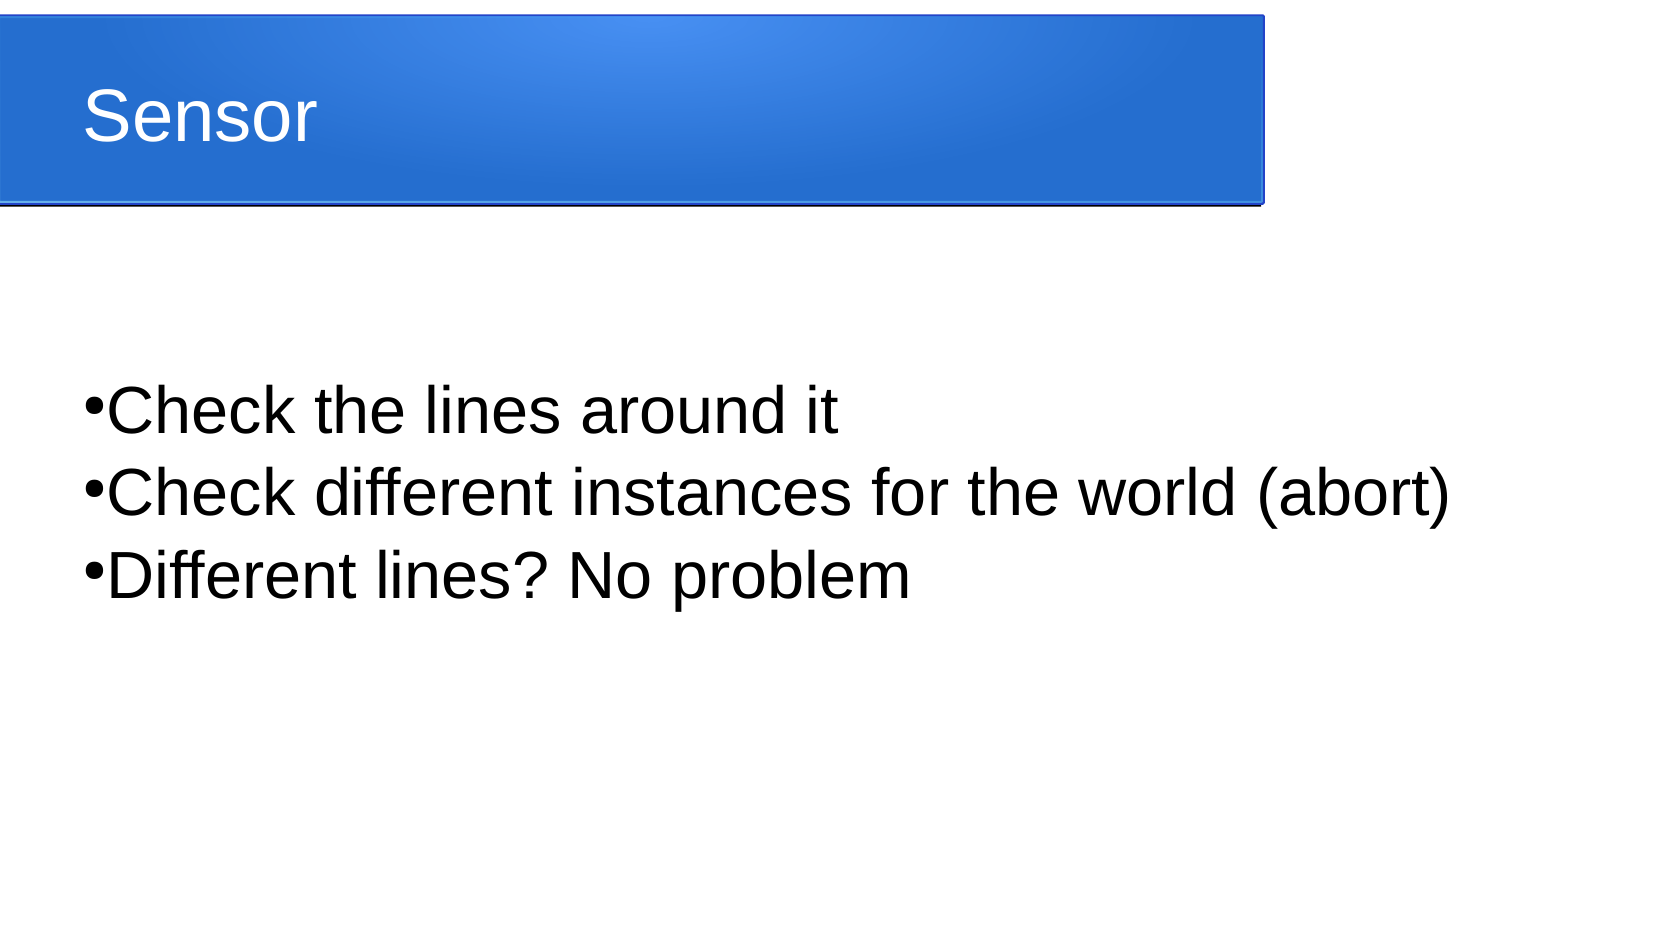

# Sensor
Check the lines around it
Check different instances for the world (abort)
Different lines? No problem